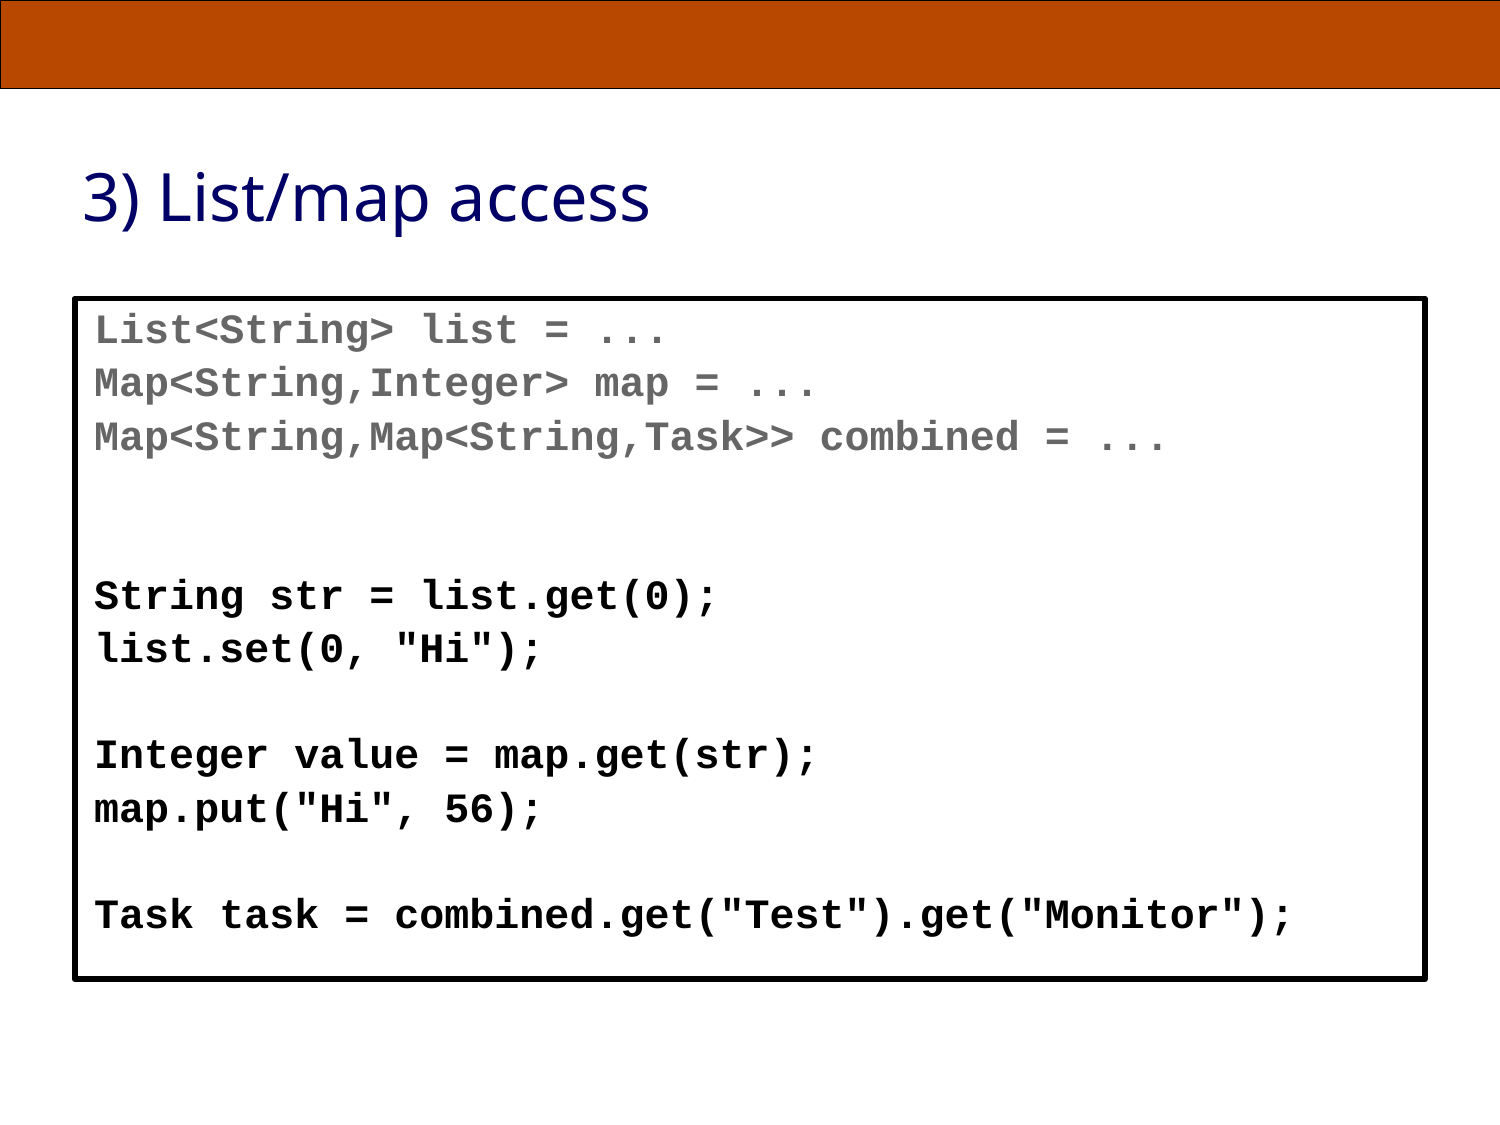

# 3) List/map access
List<String> list = ...
Map<String,Integer> map = ...
Map<String,Map<String,Task>> combined = ...
String str = list.get(0);
list.set(0, "Hi");
Integer value = map.get(str);
map.put("Hi", 56);
Task task = combined.get("Test").get("Monitor");